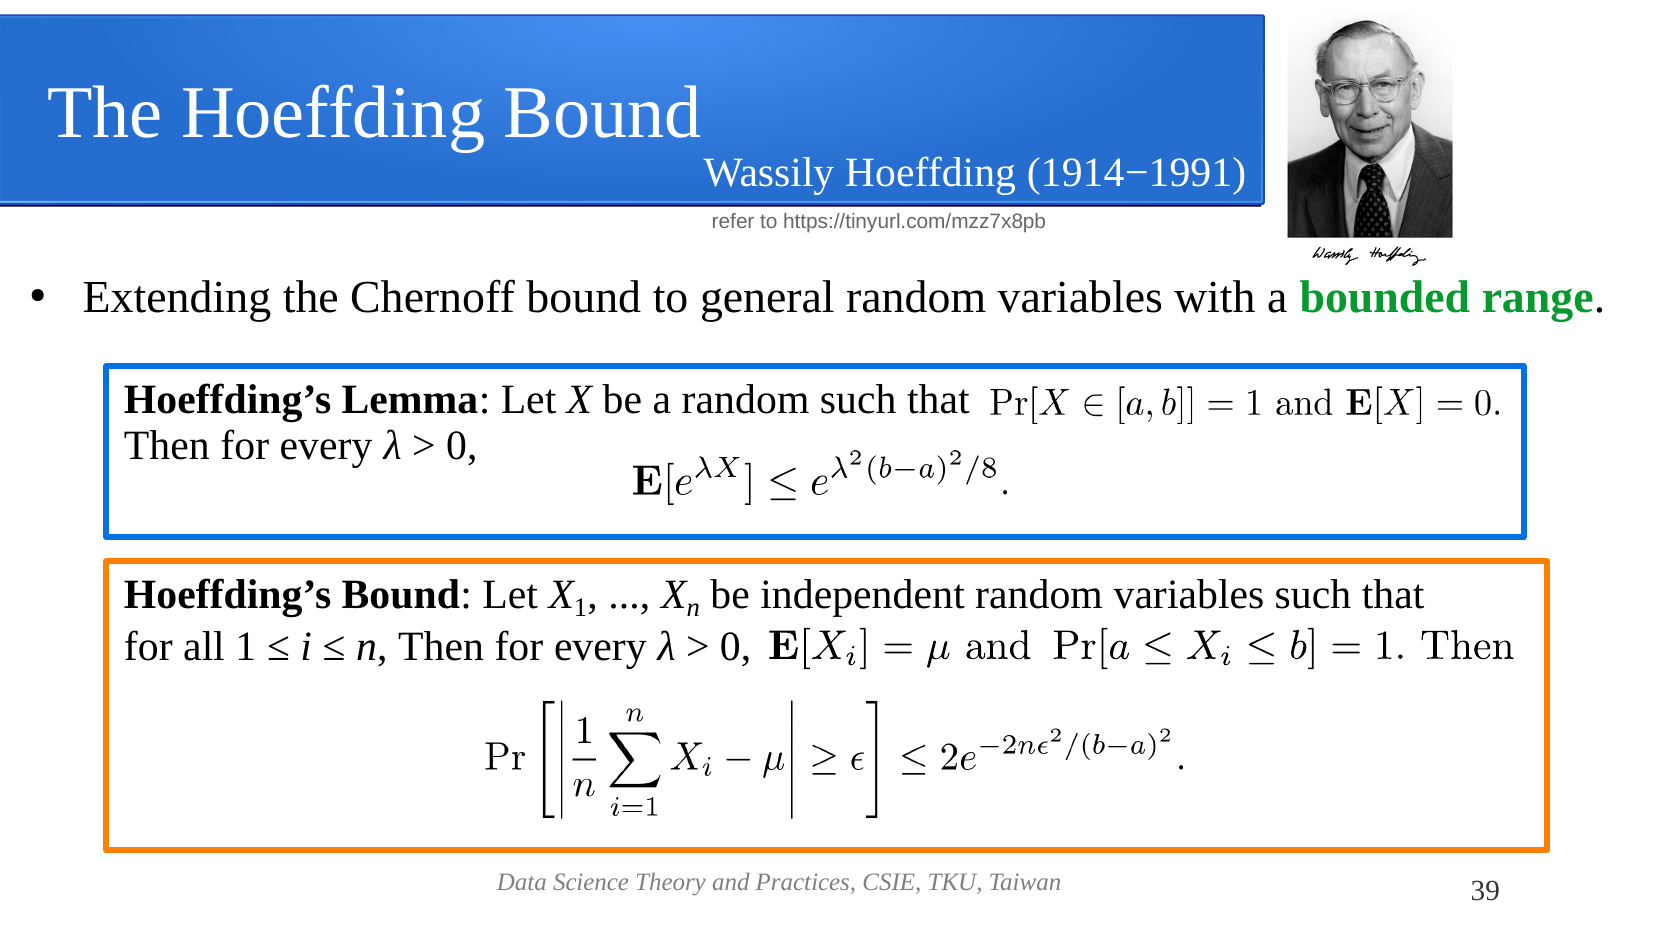

# The Hoeffding Bound
Wassily Hoeffding (1914−1991)
refer to https://tinyurl.com/mzz7x8pb
Extending the Chernoff bound to general random variables with a bounded range.
Hoeffding’s Lemma: Let X be a random such that
Then for every λ > 0,
Hoeffding’s Bound: Let X1, ..., Xn be independent random variables such that
for all 1 ≤ i ≤ n, Then for every λ > 0,
Data Science Theory and Practices, CSIE, TKU, Taiwan
39